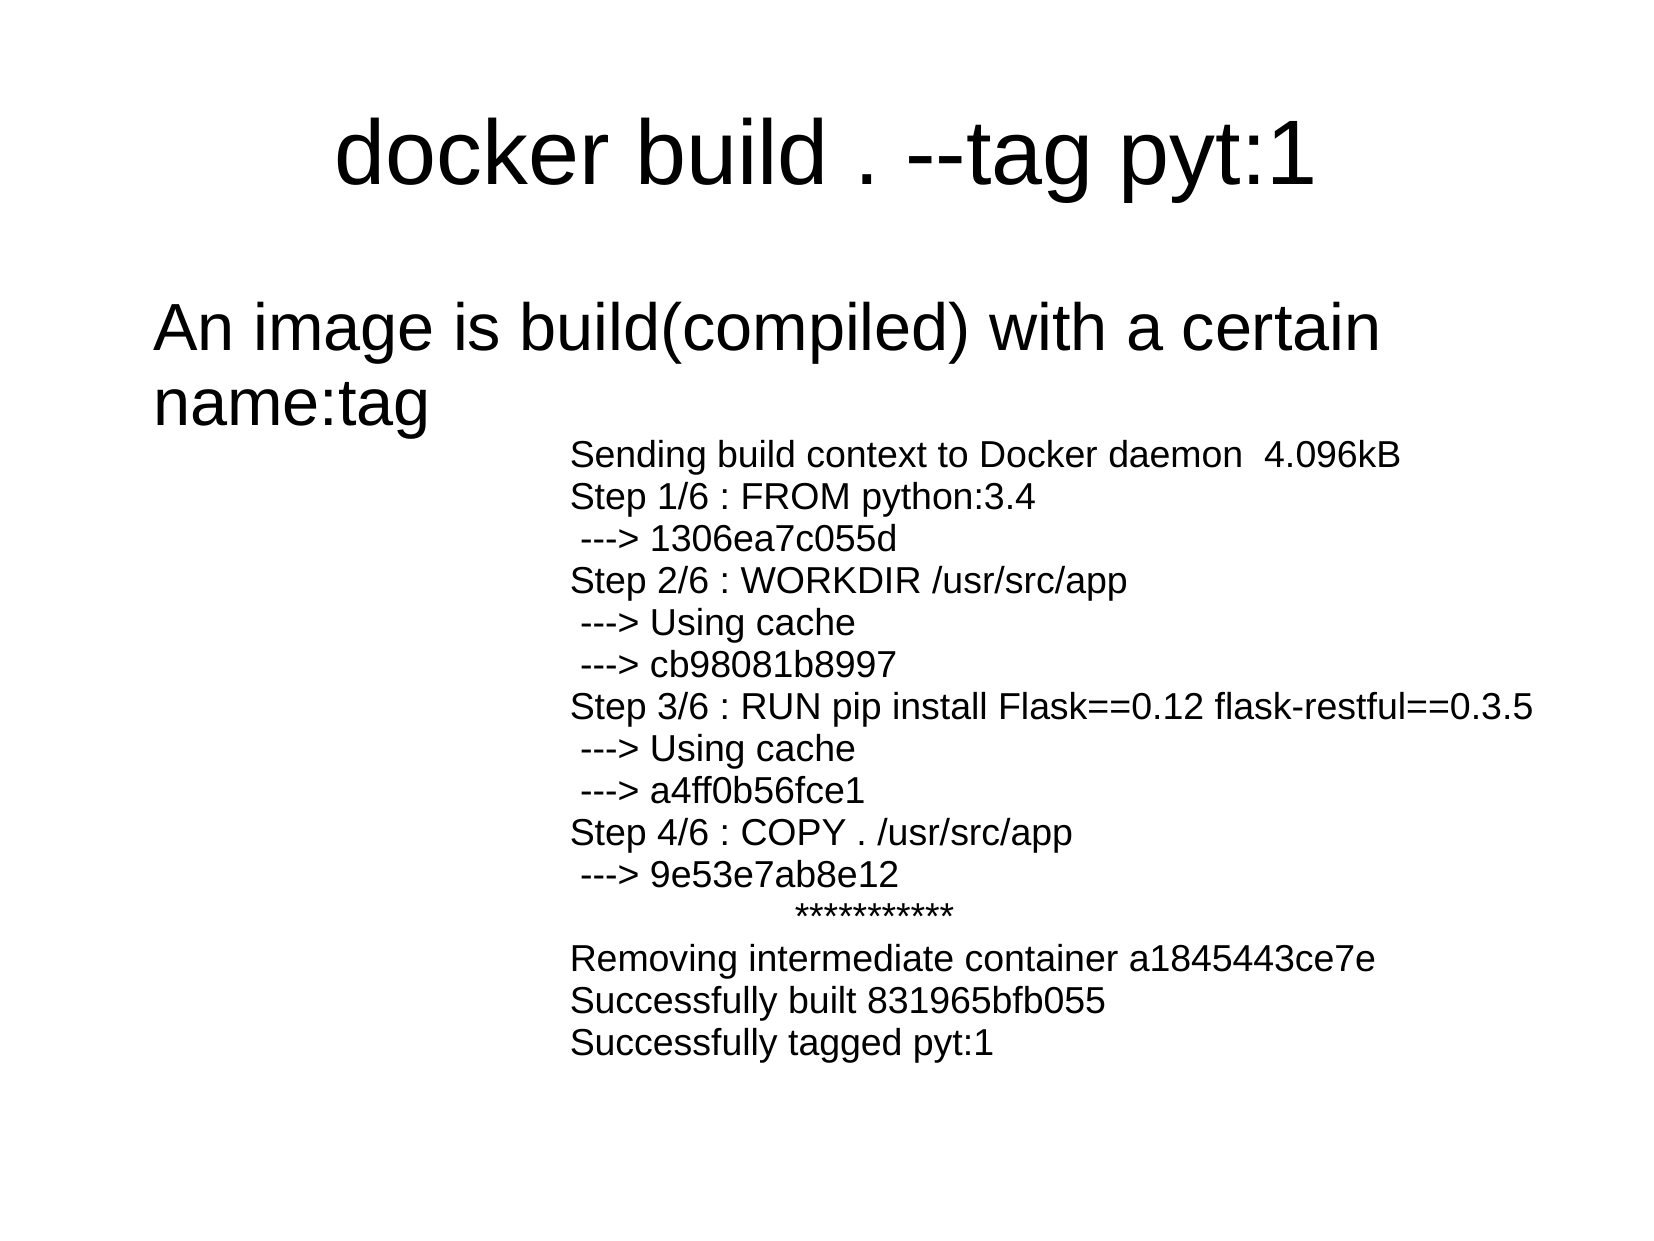

# docker build . --tag pyt:1
An image is build(compiled) with a certain name:tag
Sending build context to Docker daemon 4.096kB
Step 1/6 : FROM python:3.4
 ---> 1306ea7c055d
Step 2/6 : WORKDIR /usr/src/app
 ---> Using cache
 ---> cb98081b8997
Step 3/6 : RUN pip install Flask==0.12 flask-restful==0.3.5
 ---> Using cache
 ---> a4ff0b56fce1
Step 4/6 : COPY . /usr/src/app
 ---> 9e53e7ab8e12
			***********
Removing intermediate container a1845443ce7e
Successfully built 831965bfb055
Successfully tagged pyt:1